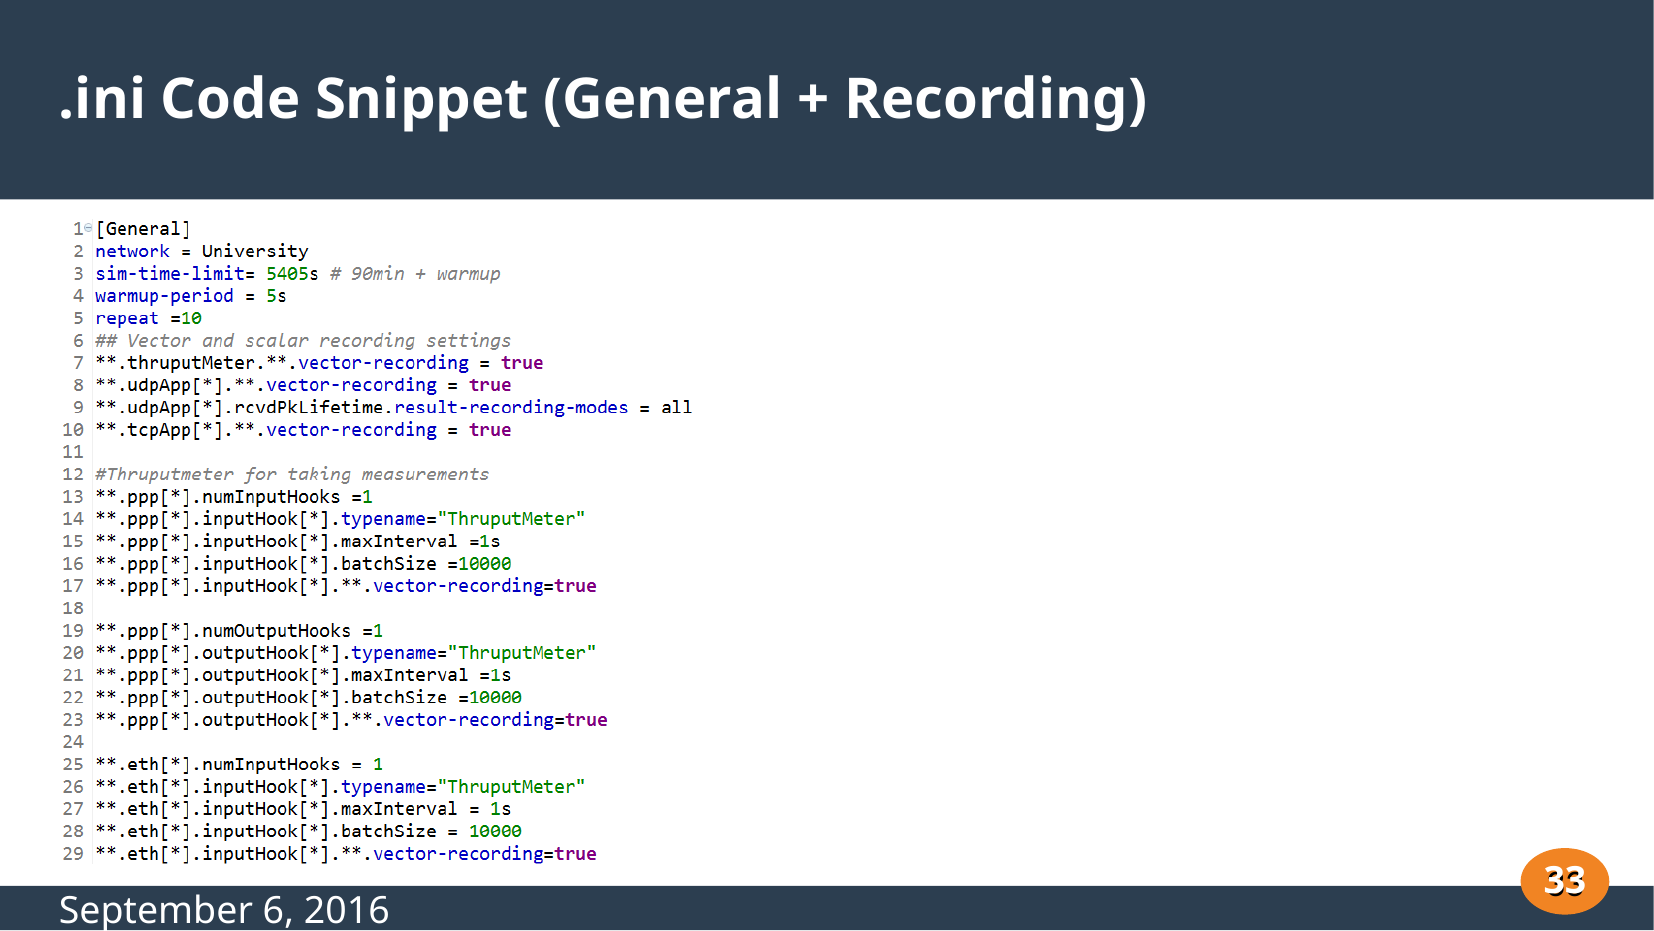

# .ini Code Snippet (General + Recording)
September 6, 2016